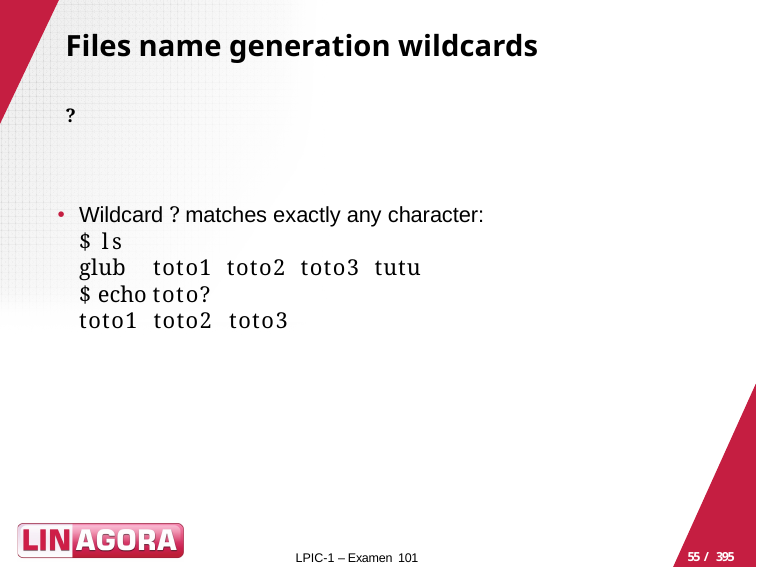

Files name generation wildcards
?
Wildcard ? matches exactly any character:
$ ls
glub	toto1	toto2	toto3	tutu
$ echo toto?
toto1 toto2 toto3
LPIC-1 – Examen 101